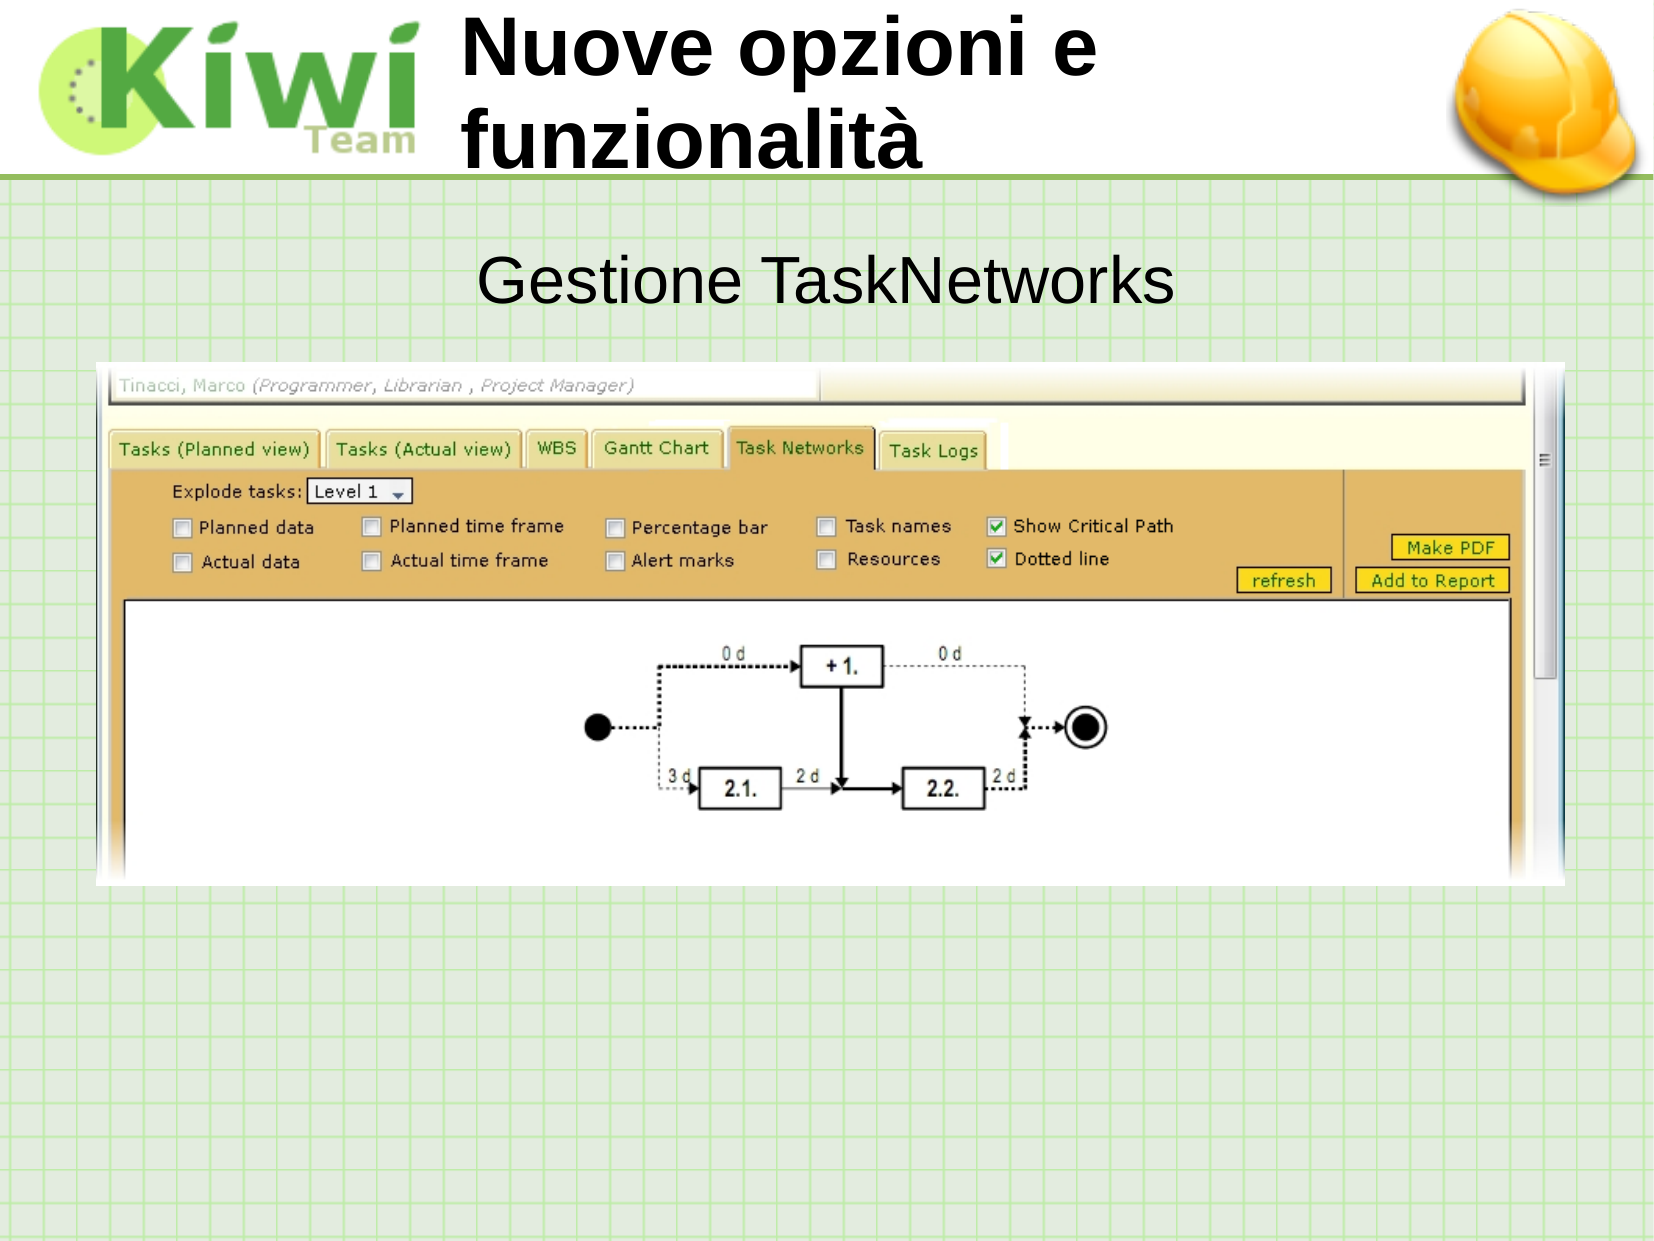

# Nuove opzioni e funzionalità
Gestione TaskNetworks